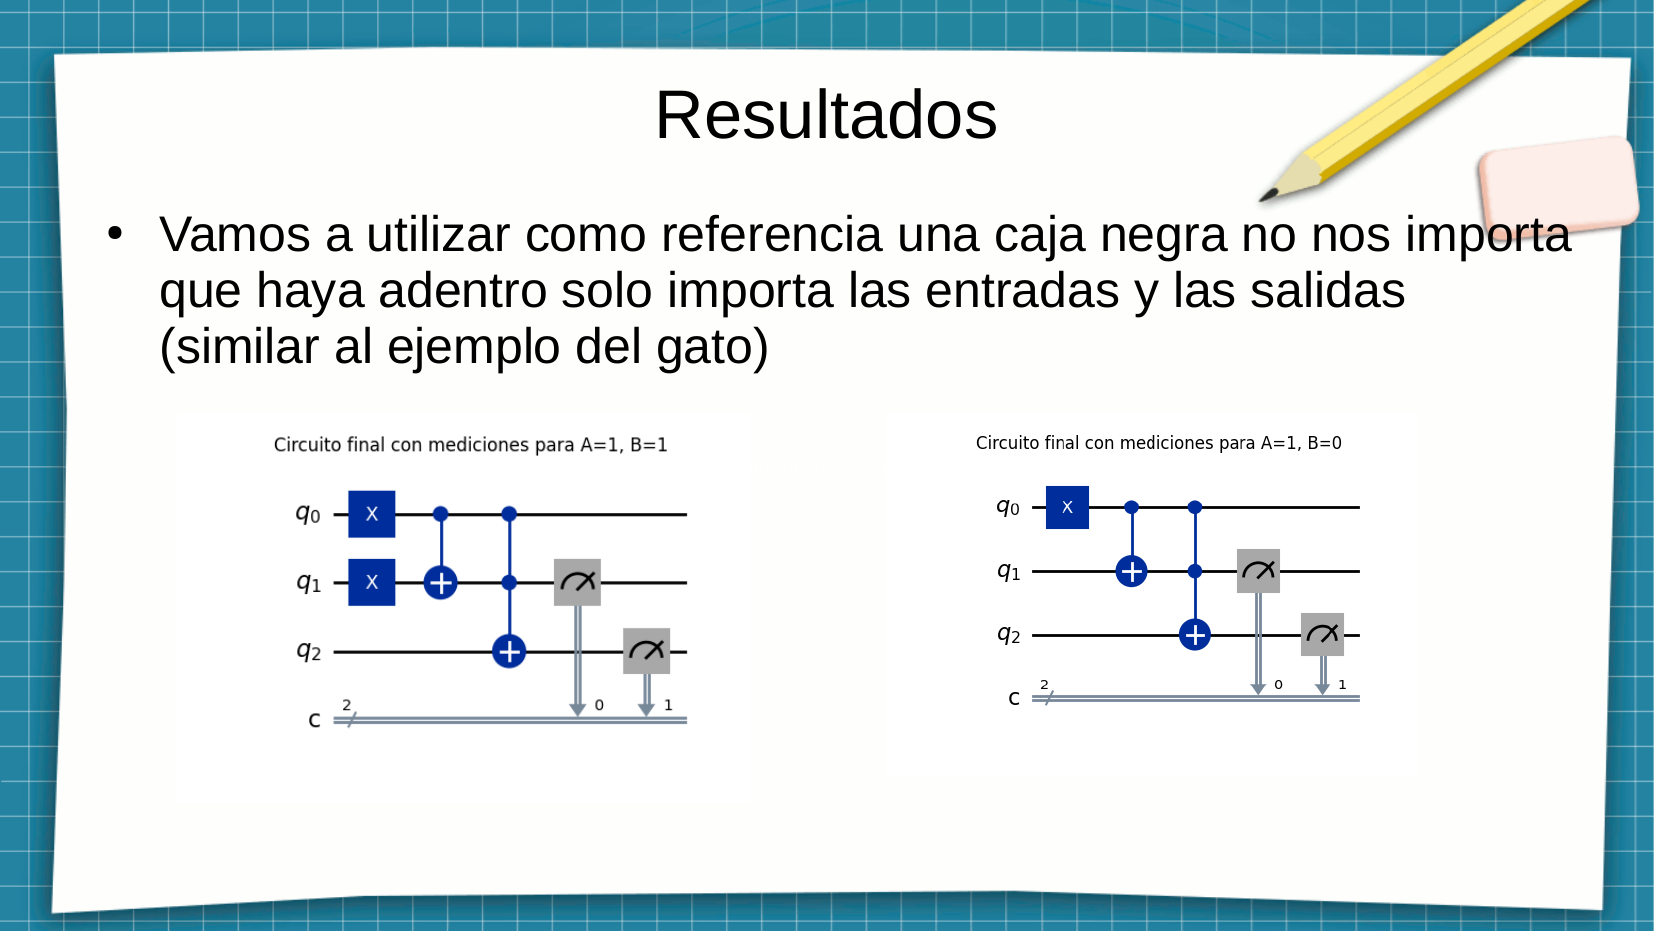

# Resultados
Vamos a utilizar como referencia una caja negra no nos importa que haya adentro solo importa las entradas y las salidas (similar al ejemplo del gato)
Computación cuántica: